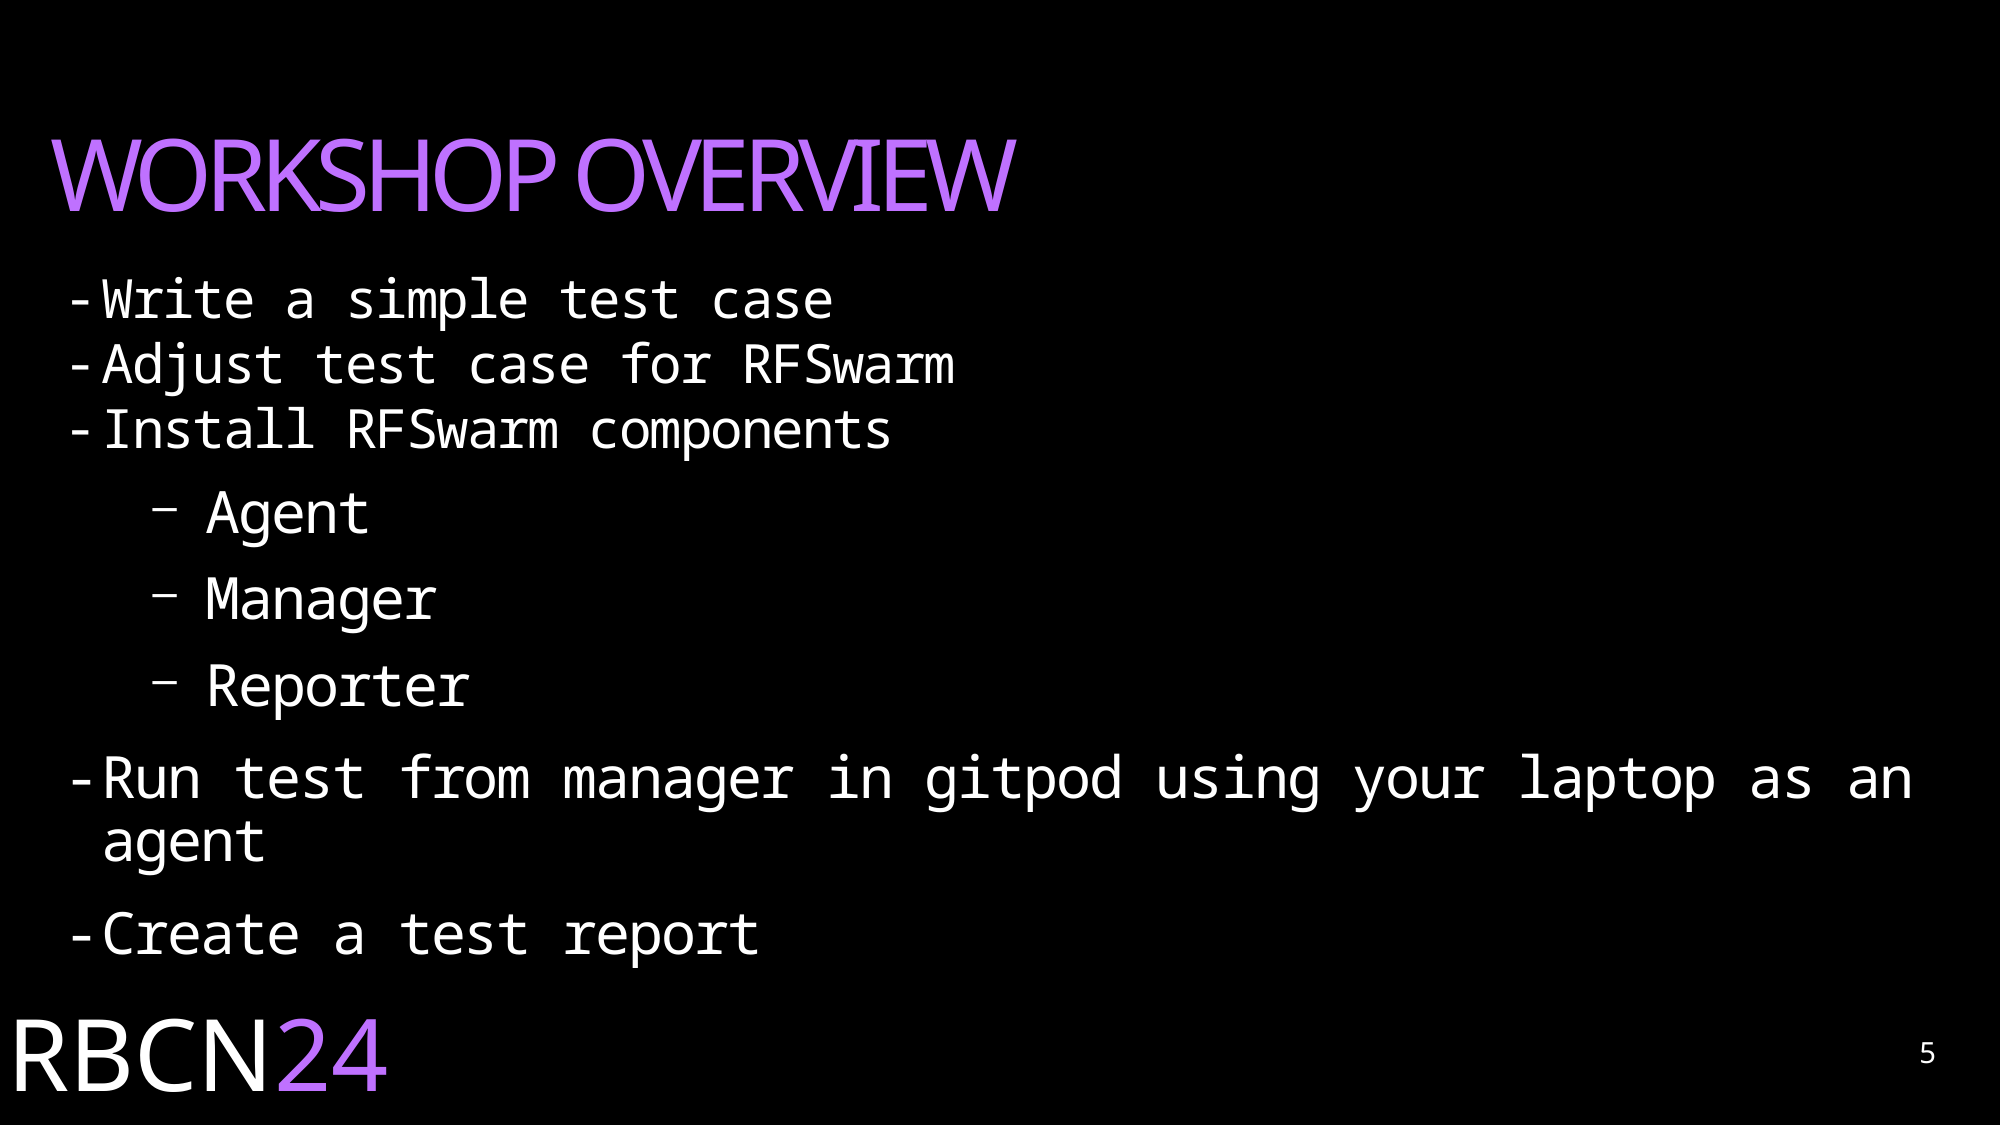

#
Workshop Overview
Write a simple test case
Adjust test case for RFSwarm
Install RFSwarm components
Agent
Manager
Reporter
Run test from manager in gitpod using your laptop as an agent
Create a test report
5